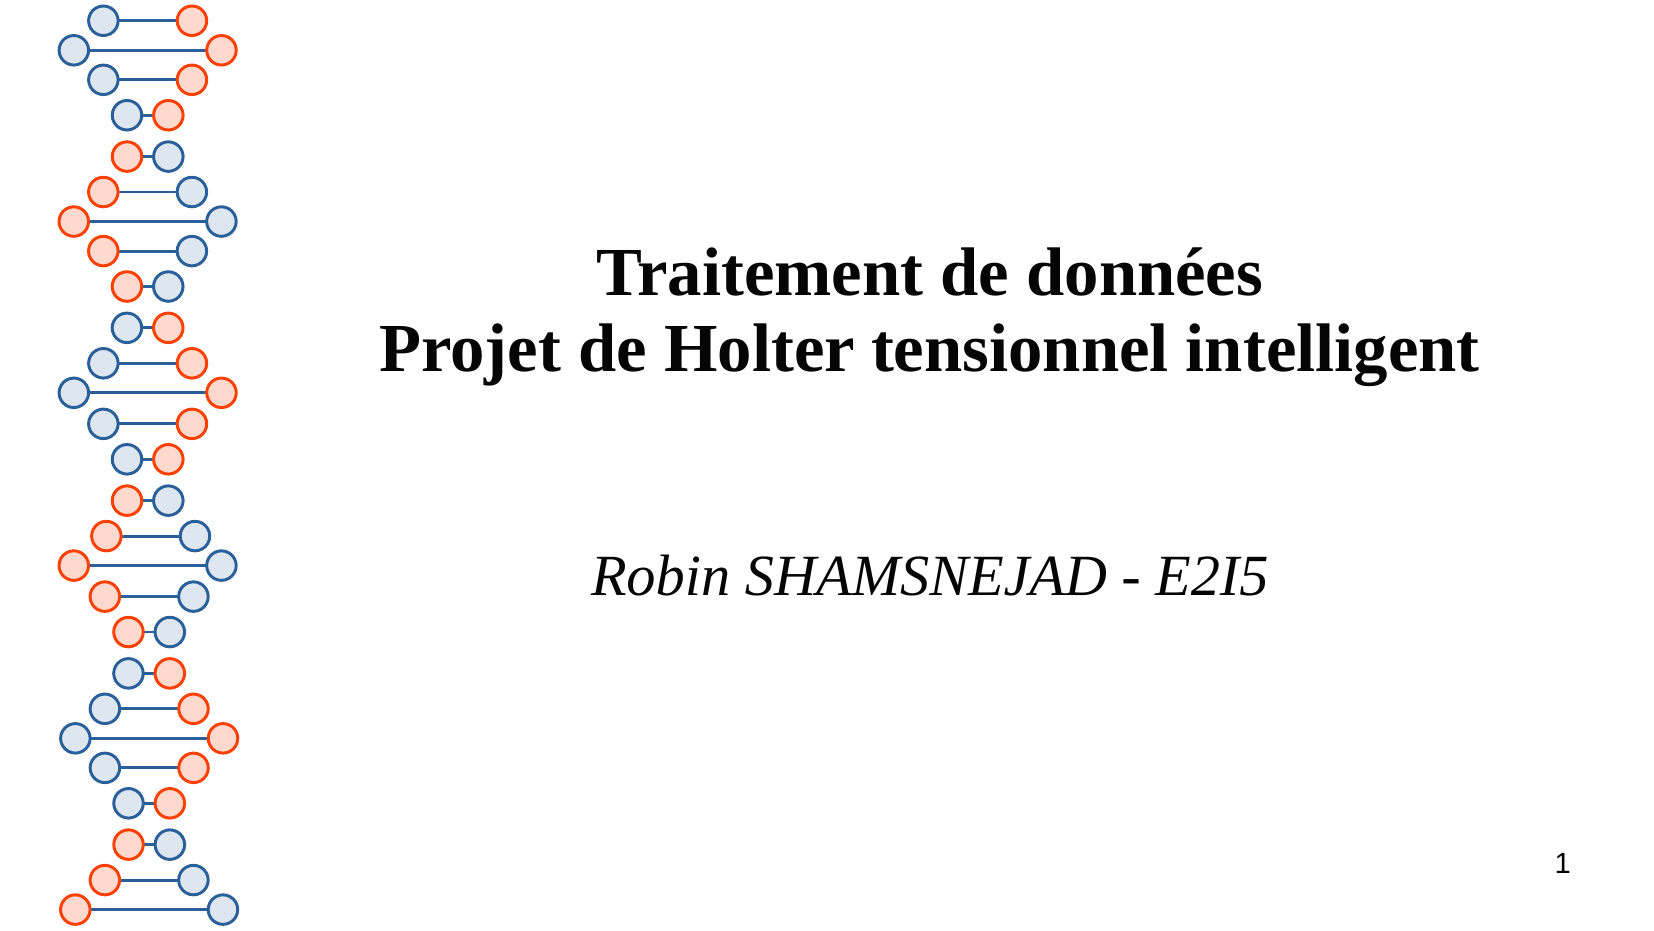

# Traitement de données Projet de Holter tensionnel intelligent
Robin SHAMSNEJAD - E2I5
1